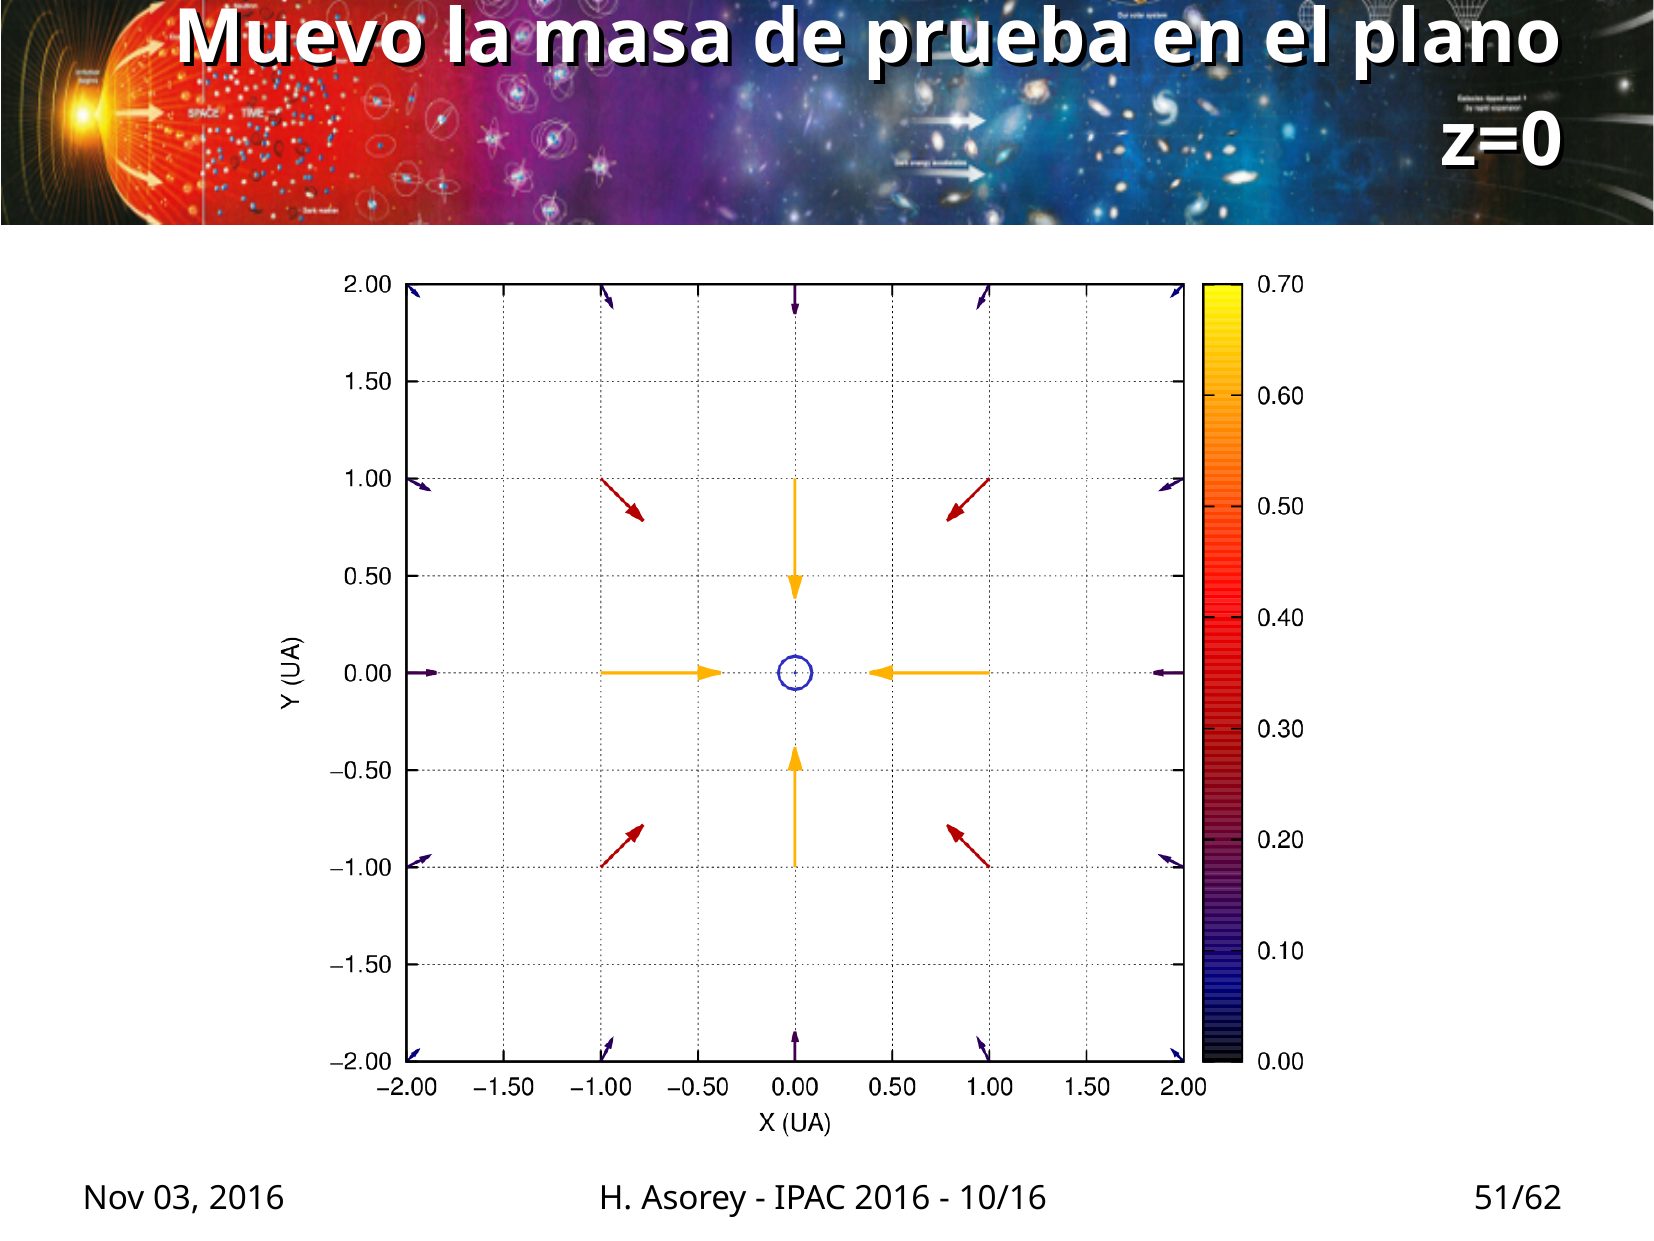

# Muevo la masa de prueba en el plano z=0
Nov 03, 2016
H. Asorey - IPAC 2016 - 10/16
51